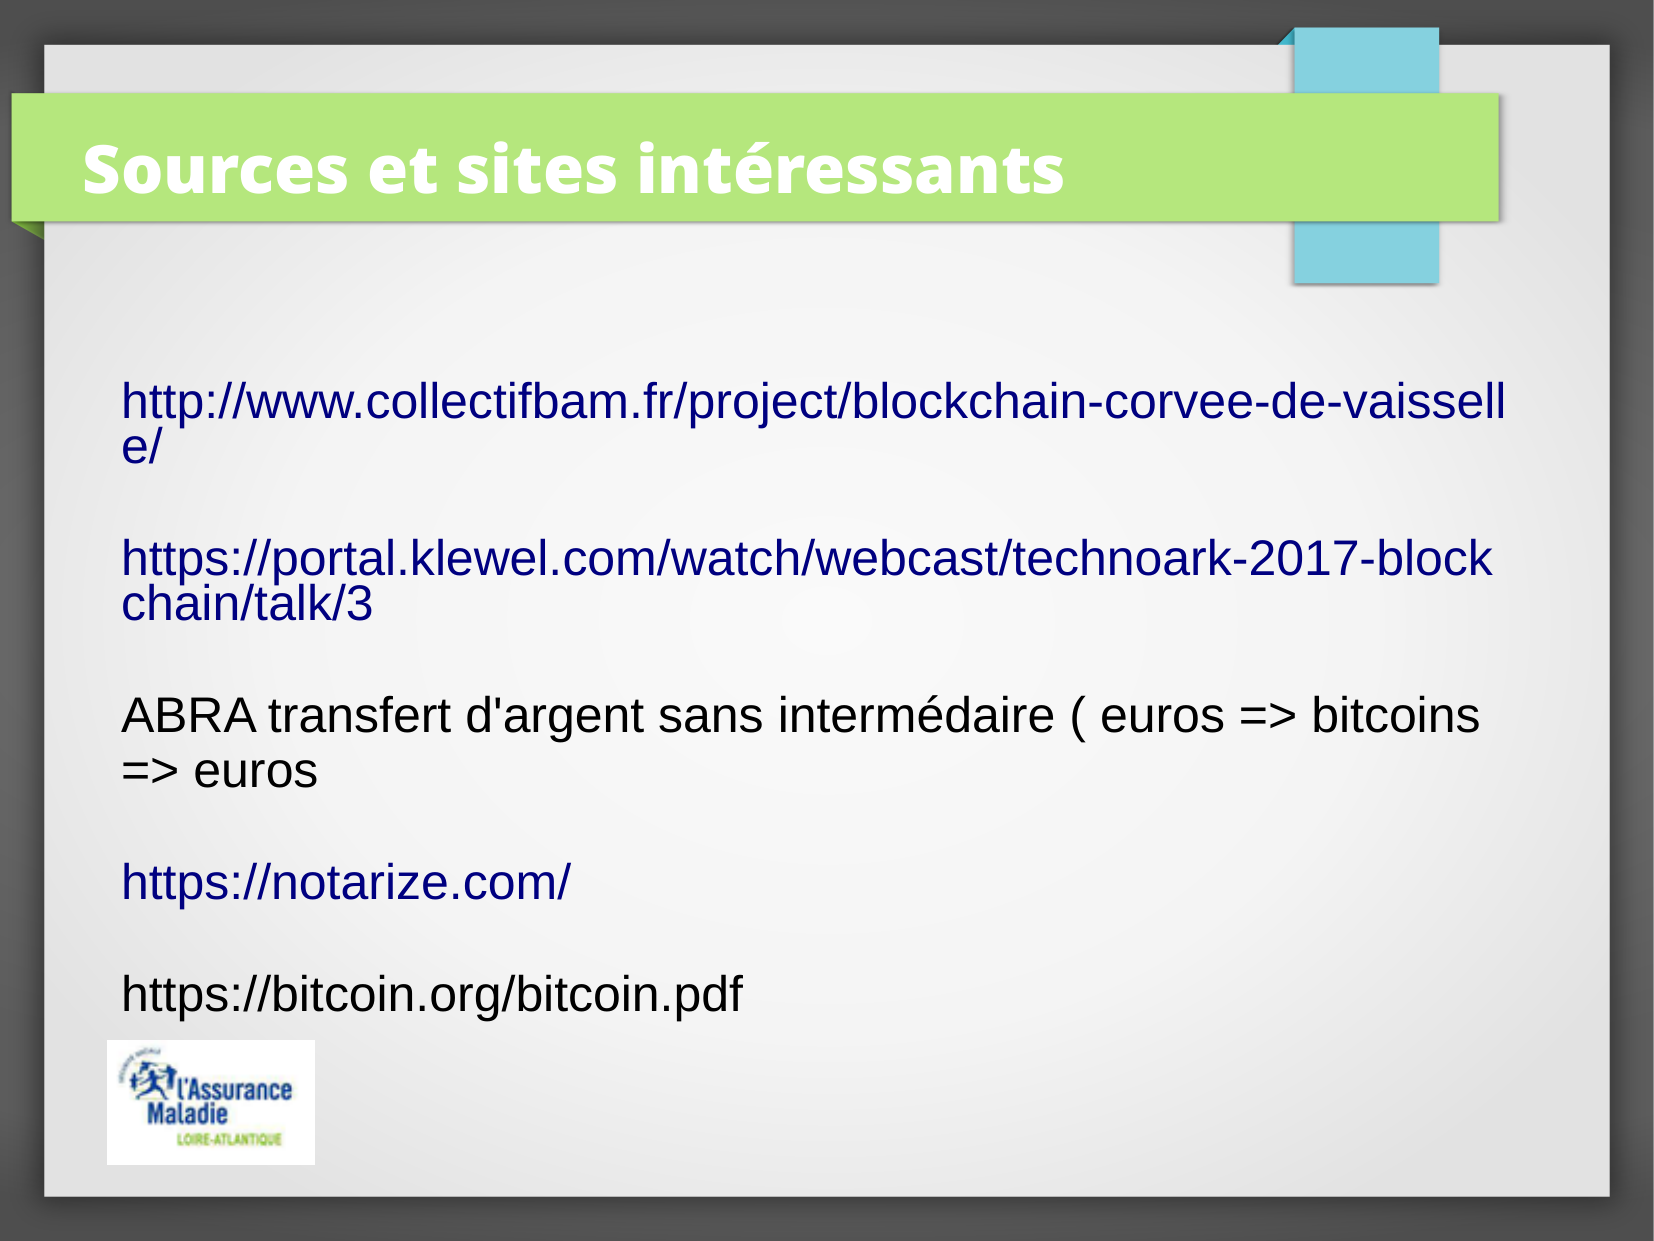

# Sources et sites intéressants
http://www.collectifbam.fr/project/blockchain-corvee-de-vaisselle/
https://portal.klewel.com/watch/webcast/technoark-2017-blockchain/talk/3
ABRA transfert d'argent sans intermédaire ( euros => bitcoins => euros
https://notarize.com/
https://bitcoin.org/bitcoin.pdf